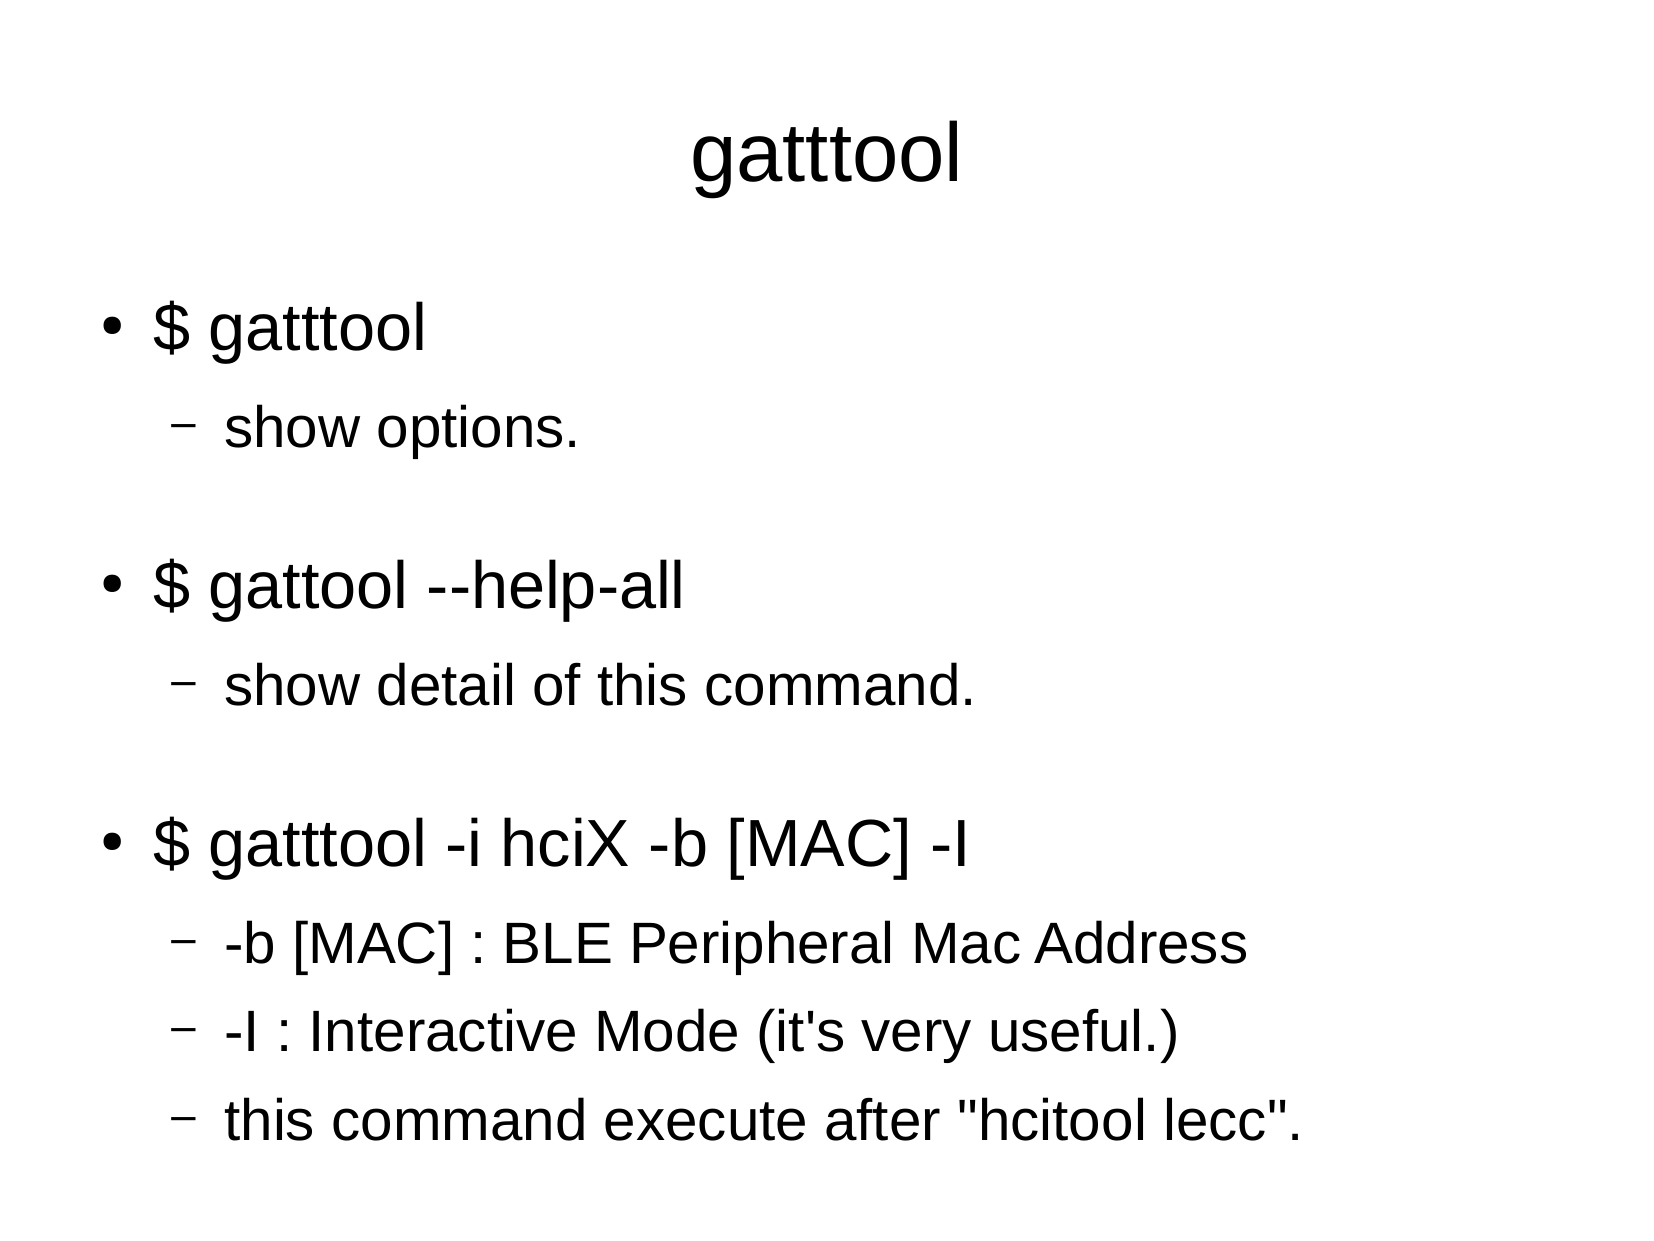

# gatttool
$ gatttool
show options.
$ gattool --help-all
show detail of this command.
$ gatttool -i hciX -b [MAC] -I
-b [MAC] : BLE Peripheral Mac Address
-I : Interactive Mode (it's very useful.)
this command execute after "hcitool lecc".